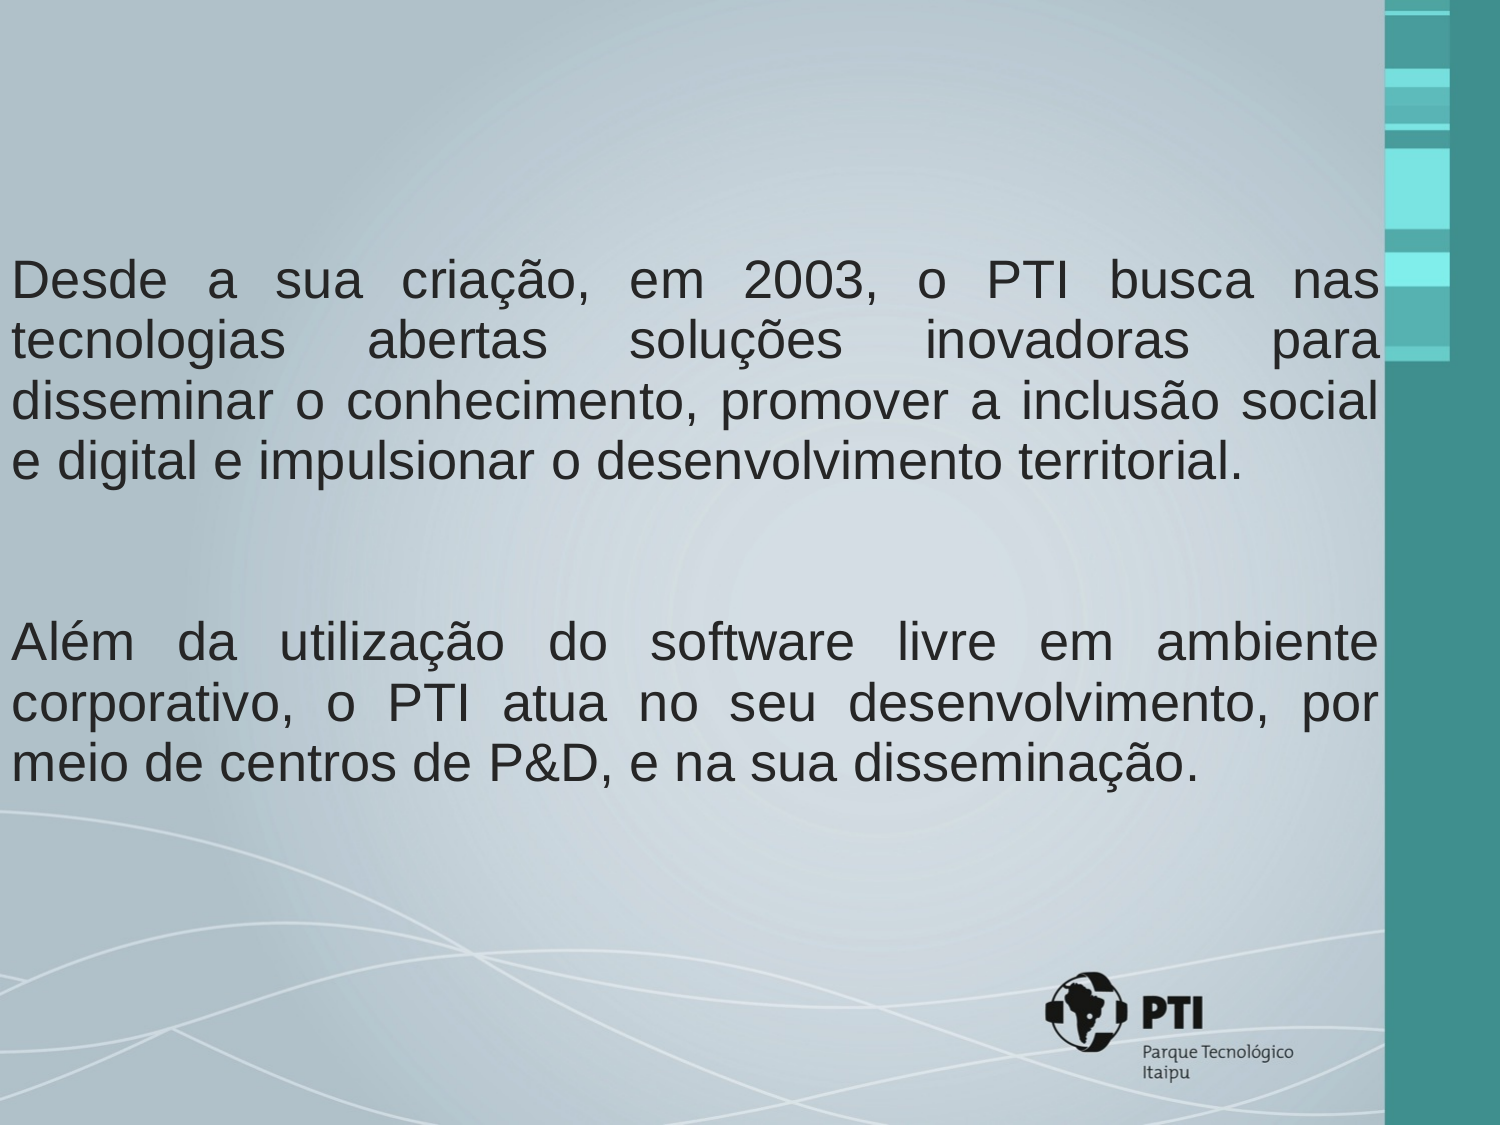

# Desde a sua criação, em 2003, o PTI busca nas tecnologias abertas soluções inovadoras para disseminar o conhecimento, promover a inclusão social e digital e impulsionar o desenvolvimento territorial.
Além da utilização do software livre em ambiente corporativo, o PTI atua no seu desenvolvimento, por meio de centros de P&D, e na sua disseminação.